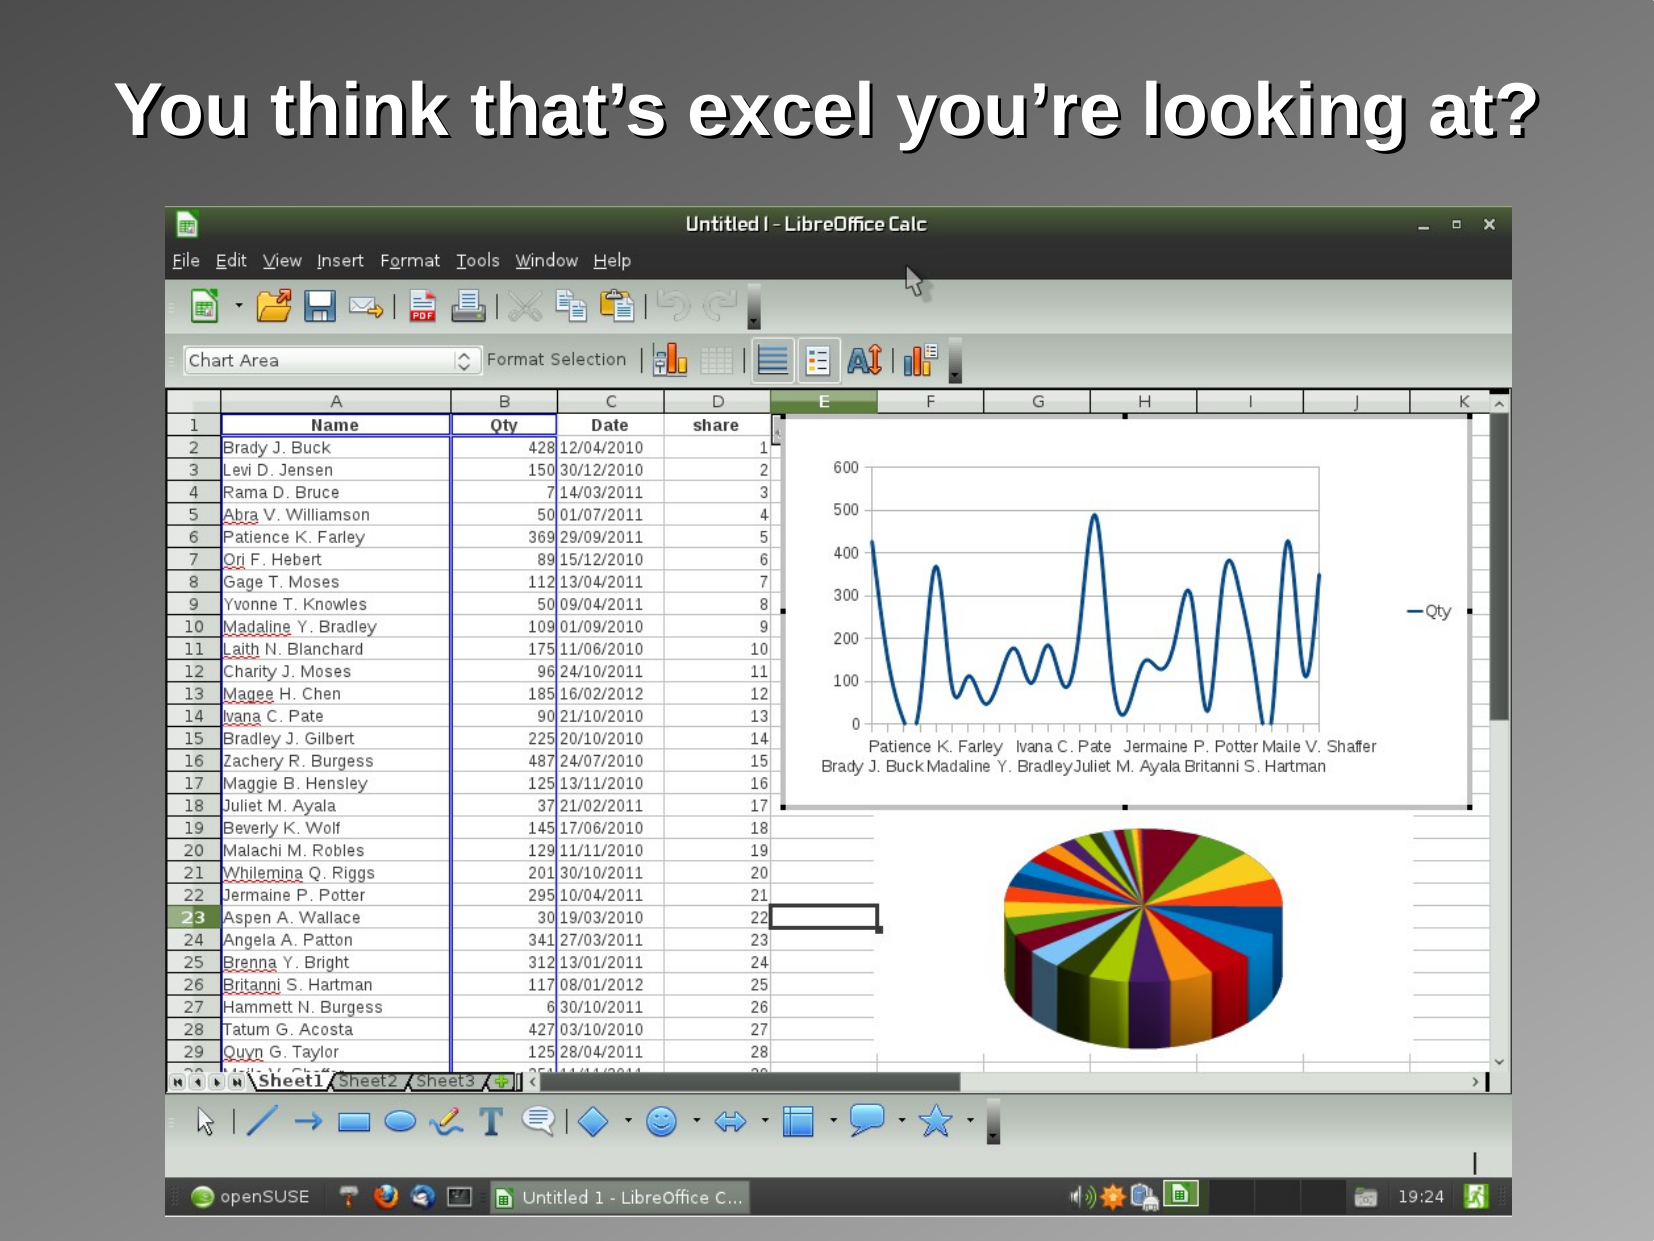

# You think that’s excel you’re looking at?